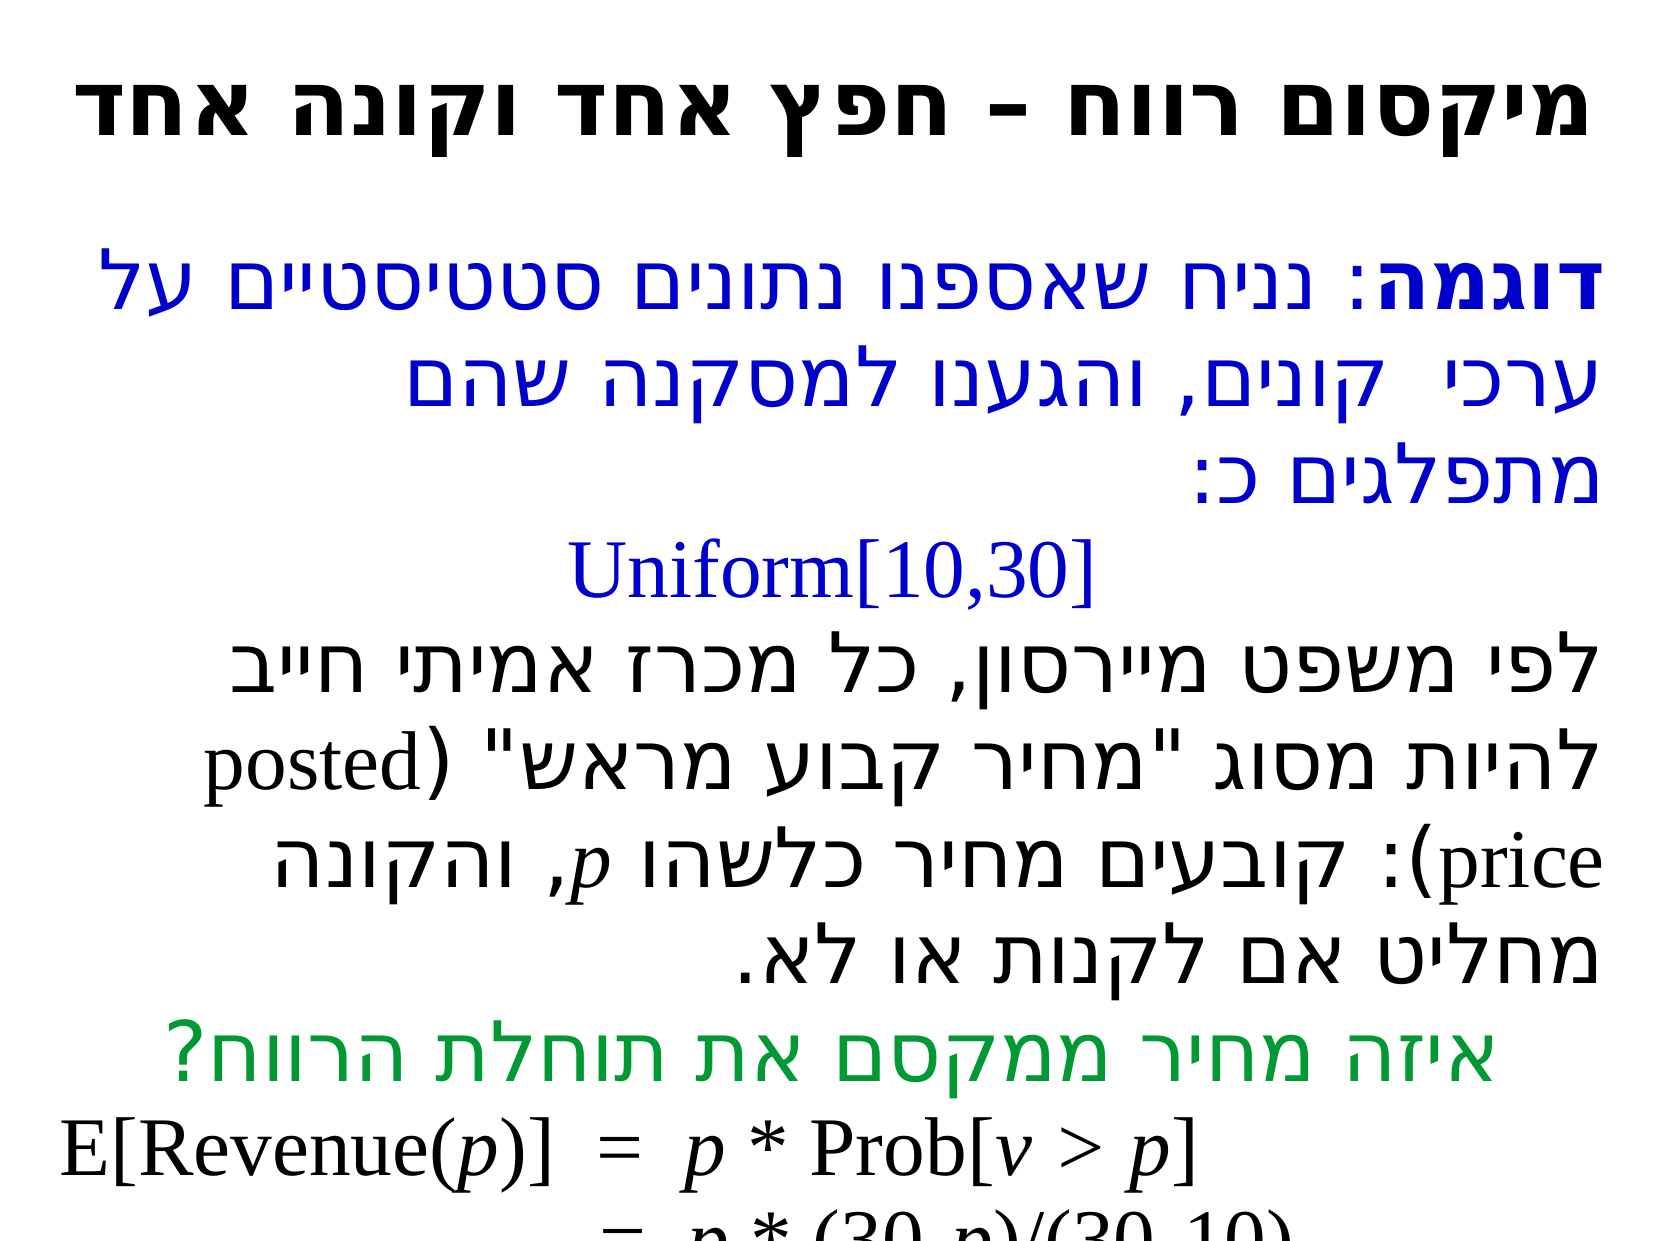

# מיקסום רווח – חפץ אחד וקונה אחד
דוגמה: נניח שאספנו נתונים סטטיסטיים על ערכי קונים, והגענו למסקנה שהם מתפלגים כ:
Uniform[10,30]
לפי משפט מיירסון, כל מכרז אמיתי חייב להיות מסוג "מחיר קבוע מראש" (posted price): קובעים מחיר כלשהו p, והקונה מחליט אם לקנות או לא.
איזה מחיר ממקסם את תוחלת הרווח?
E[Revenue(p)] = p * Prob[v > p]
 = p * (30-p)/(30-10)
derivative by p = (30-2p)/20 → popt = 15